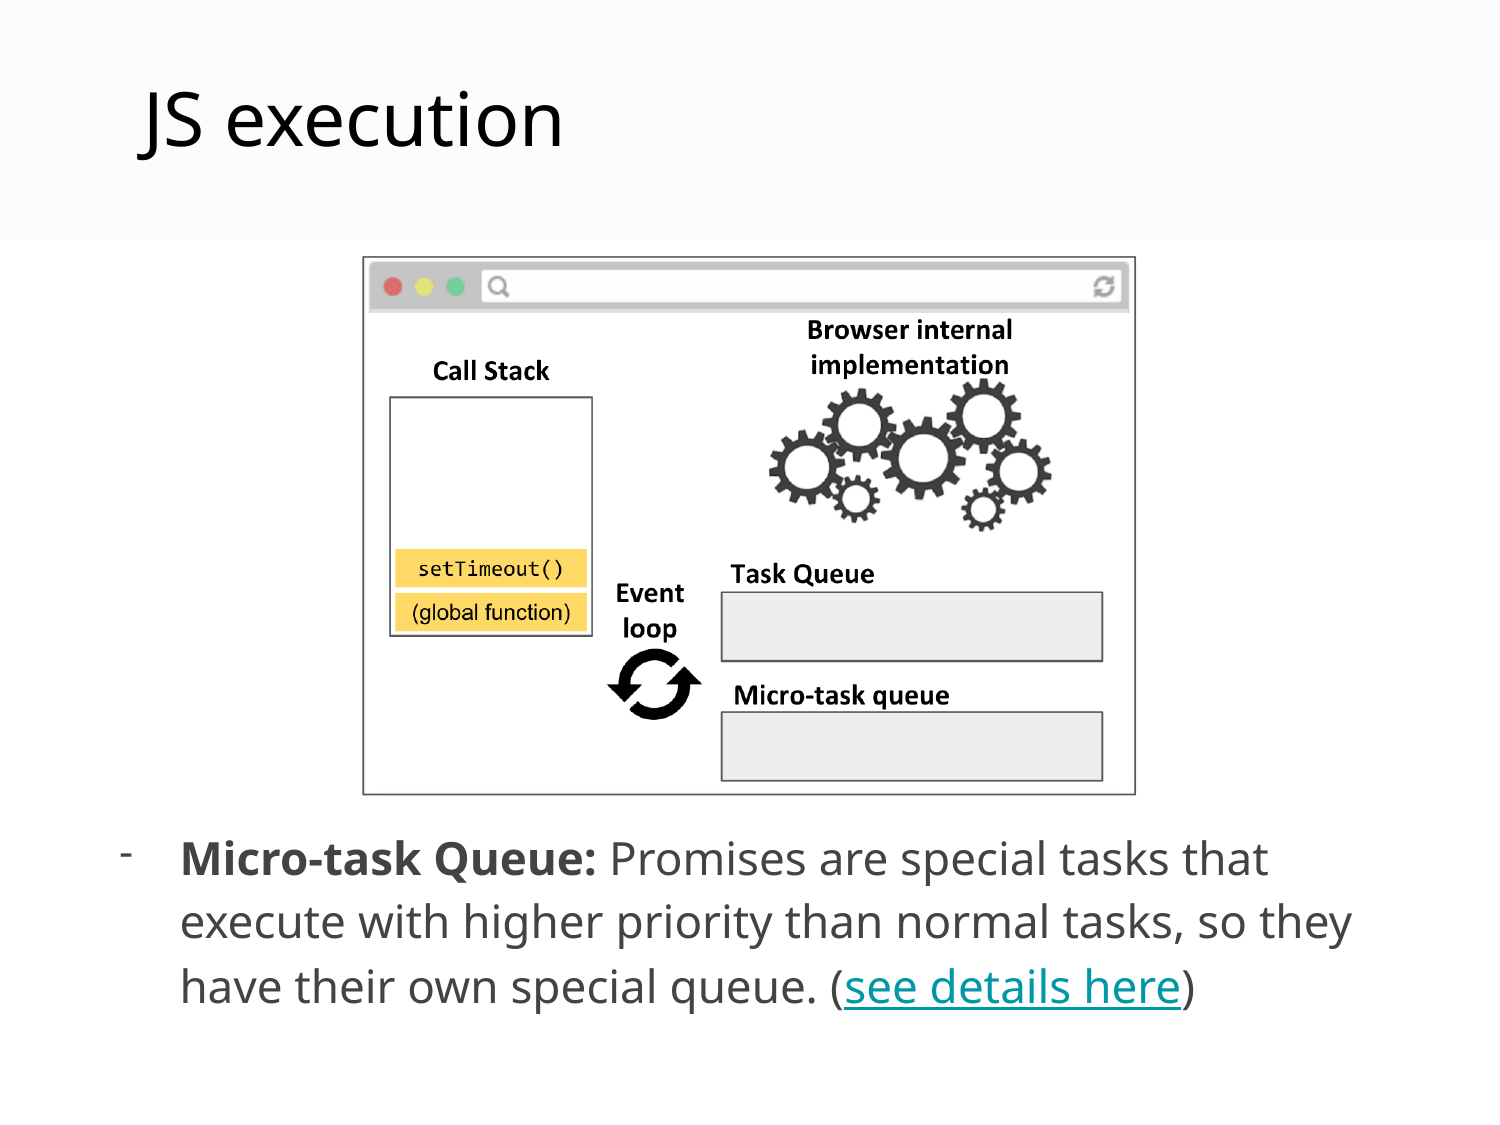

# JS execution
Micro-task Queue: Promises are special tasks that execute with higher priority than normal tasks, so they have their own special queue. (see details here)